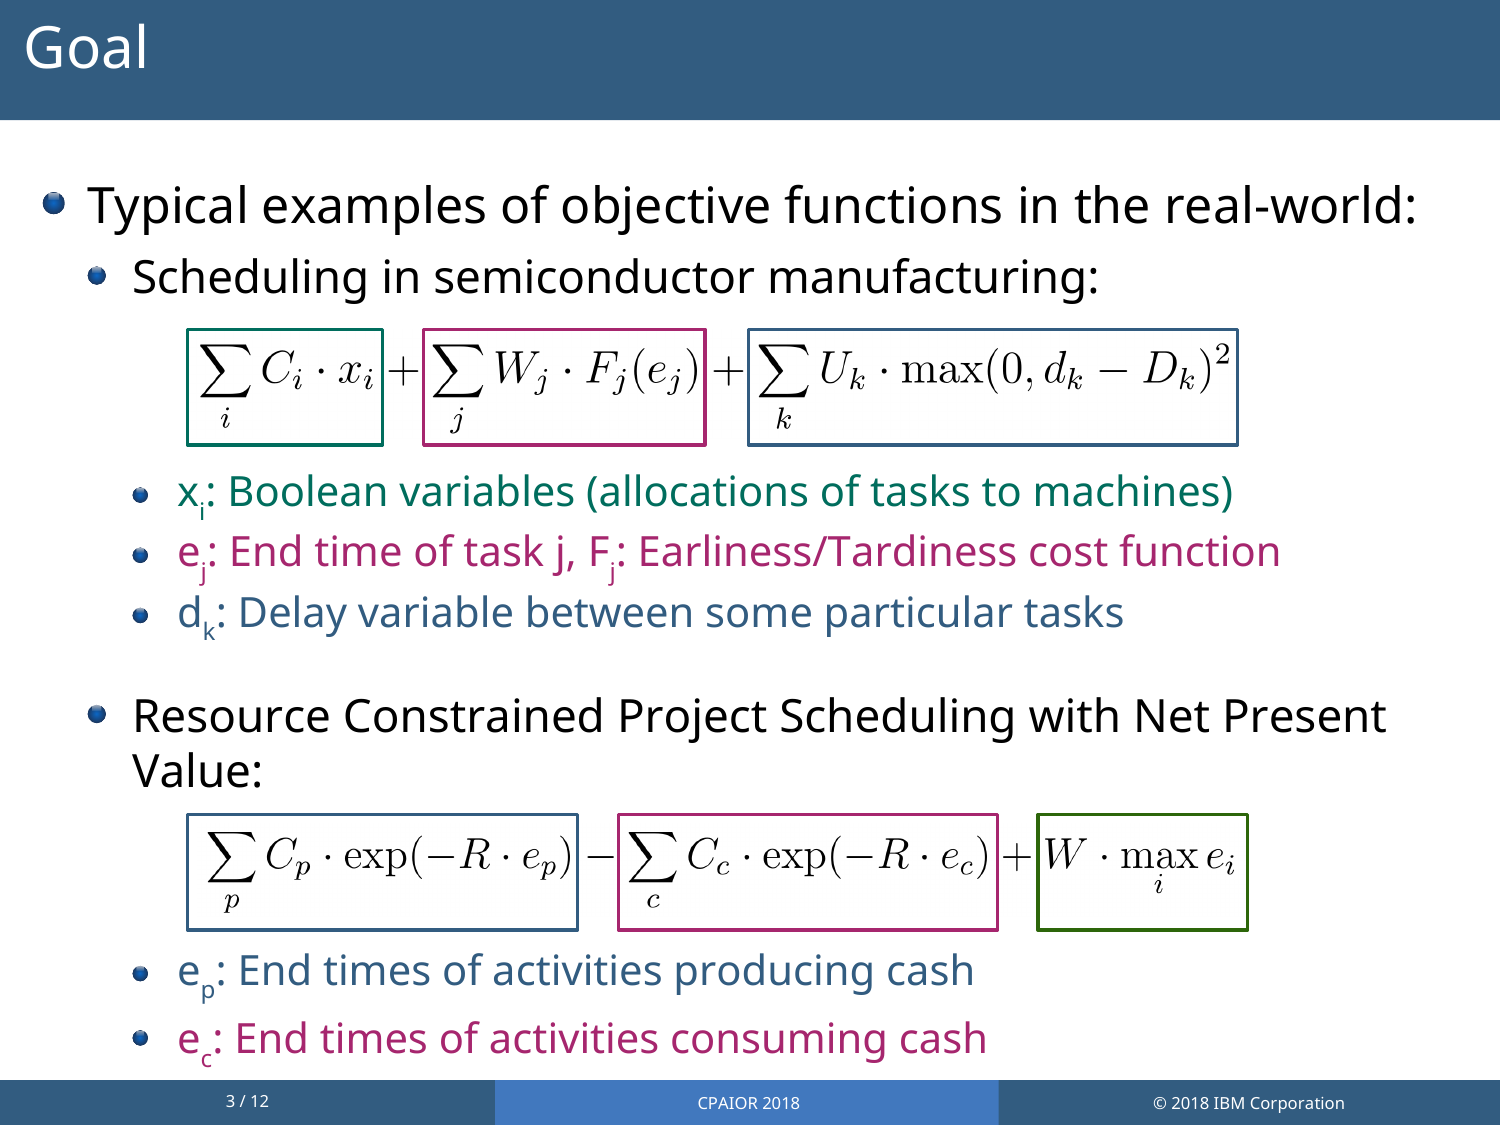

# Goal
Typical examples of objective functions in the real-world:
Scheduling in semiconductor manufacturing:
xi: Boolean variables (allocations of tasks to machines)
ej: End time of task j, Fj: Earliness/Tardiness cost function
dk: Delay variable between some particular tasks
Resource Constrained Project Scheduling with Net Present Value:
ep: End times of activities producing cash
ec: End times of activities consuming cash